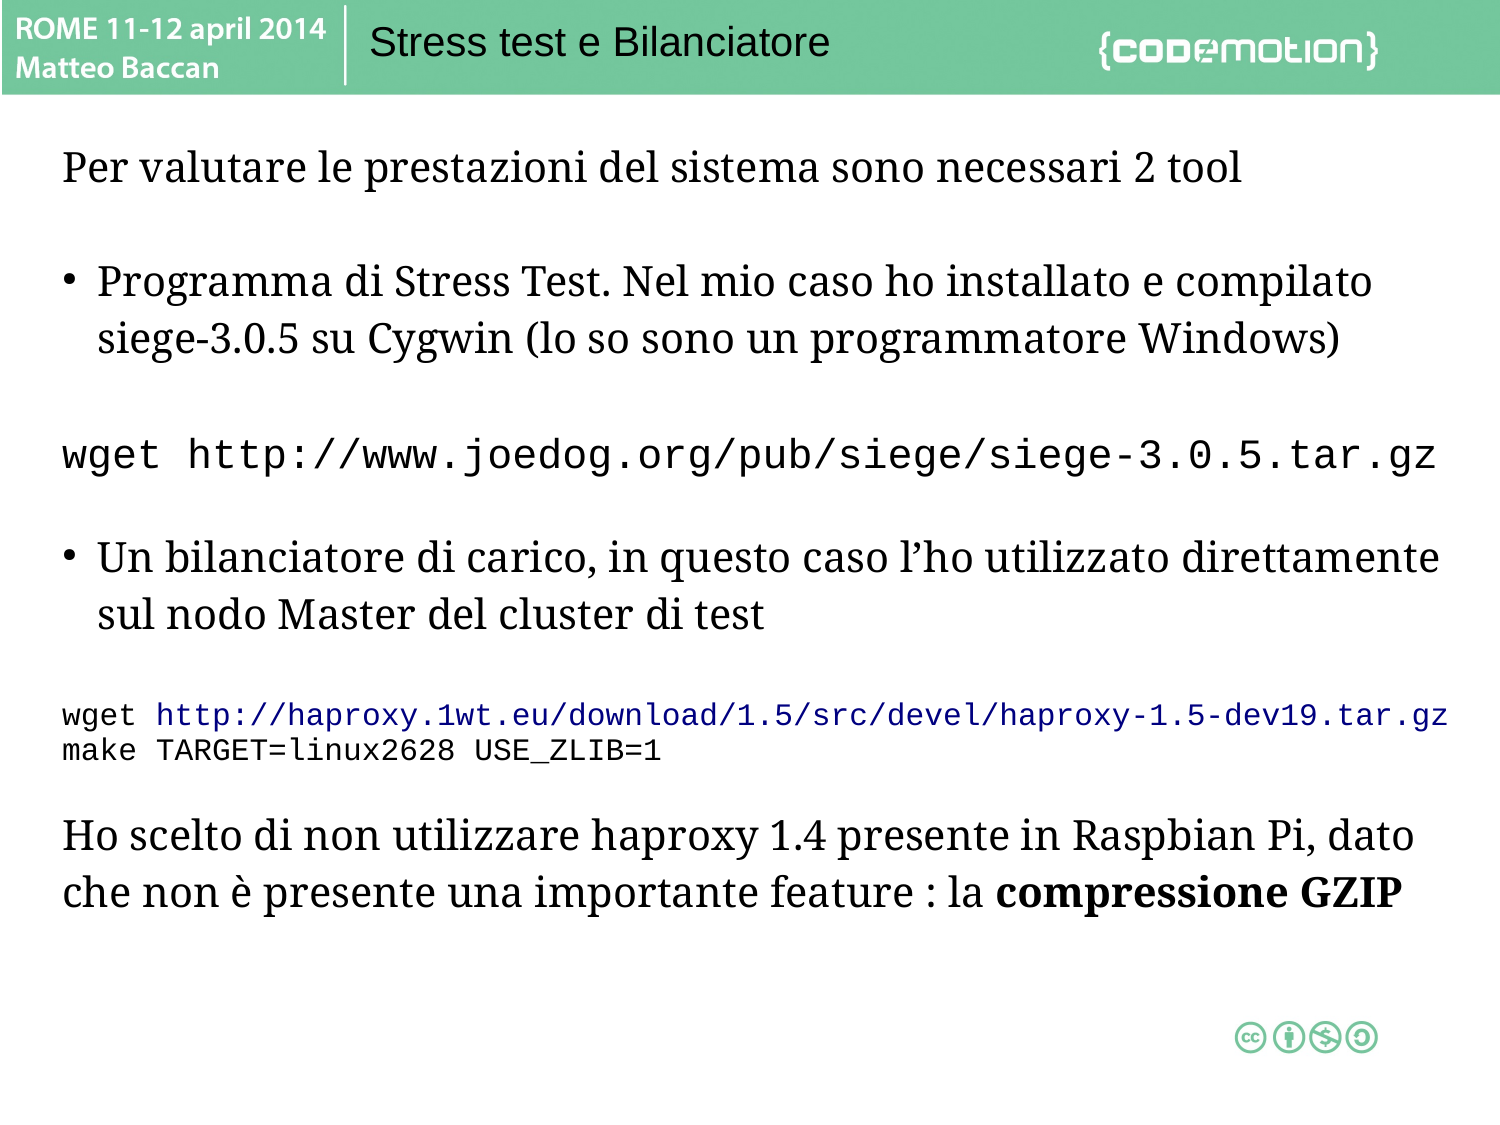

# Stress test e Bilanciatore
Per valutare le prestazioni del sistema sono necessari 2 tool
Programma di Stress Test. Nel mio caso ho installato e compilato siege-3.0.5 su Cygwin (lo so sono un programmatore Windows)
wget http://www.joedog.org/pub/siege/siege-3.0.5.tar.gz
Un bilanciatore di carico, in questo caso l’ho utilizzato direttamente sul nodo Master del cluster di test
wget http://haproxy.1wt.eu/download/1.5/src/devel/haproxy-1.5-dev19.tar.gz
make TARGET=linux2628 USE_ZLIB=1
Ho scelto di non utilizzare haproxy 1.4 presente in Raspbian Pi, dato che non è presente una importante feature : la compressione GZIP